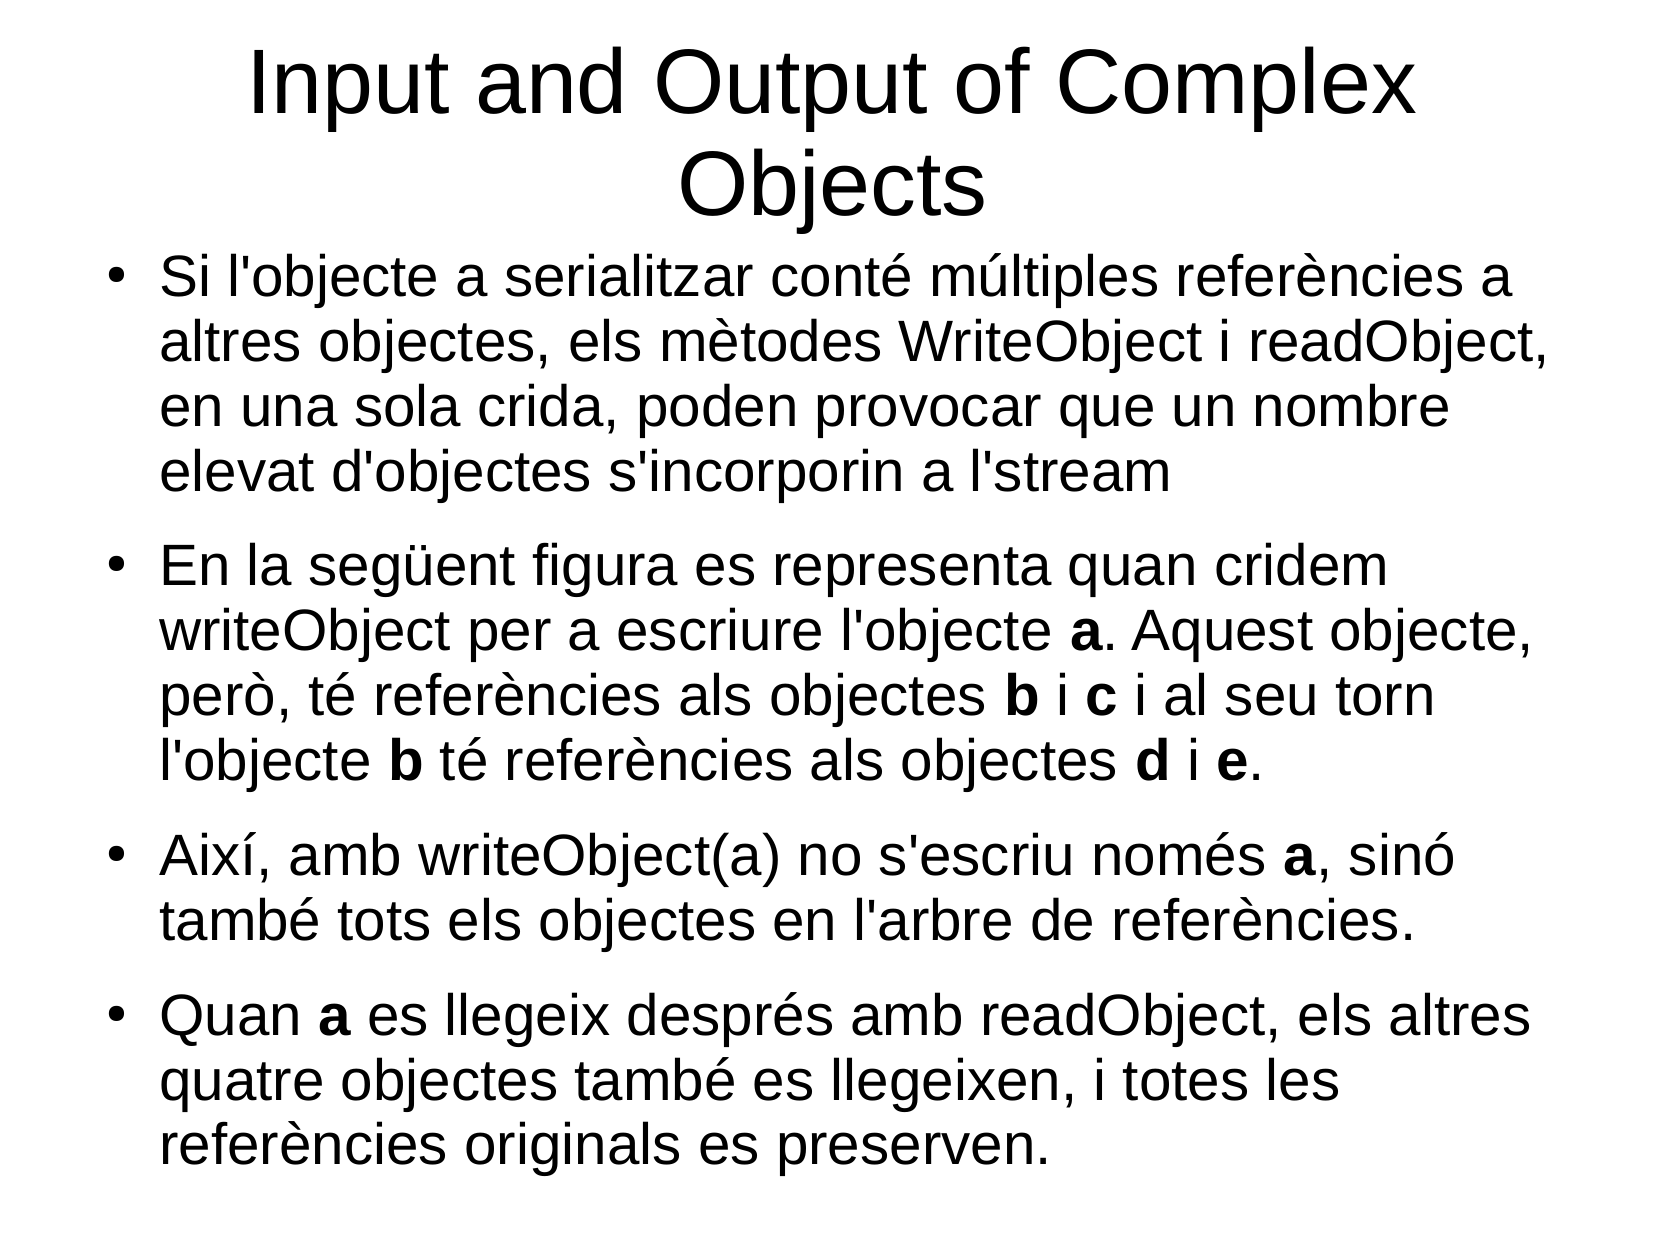

# Input and Output of Complex Objects
Si l'objecte a serialitzar conté múltiples referències a altres objectes, els mètodes WriteObject i readObject, en una sola crida, poden provocar que un nombre elevat d'objectes s'incorporin a l'stream
En la següent figura es representa quan cridem writeObject per a escriure l'objecte a. Aquest objecte, però, té referències als objectes b i c i al seu torn l'objecte b té referències als objectes d i e.
Així, amb writeObject(a) no s'escriu només a, sinó també tots els objectes en l'arbre de referències.
Quan a es llegeix després amb readObject, els altres quatre objectes també es llegeixen, i totes les referències originals es preserven.